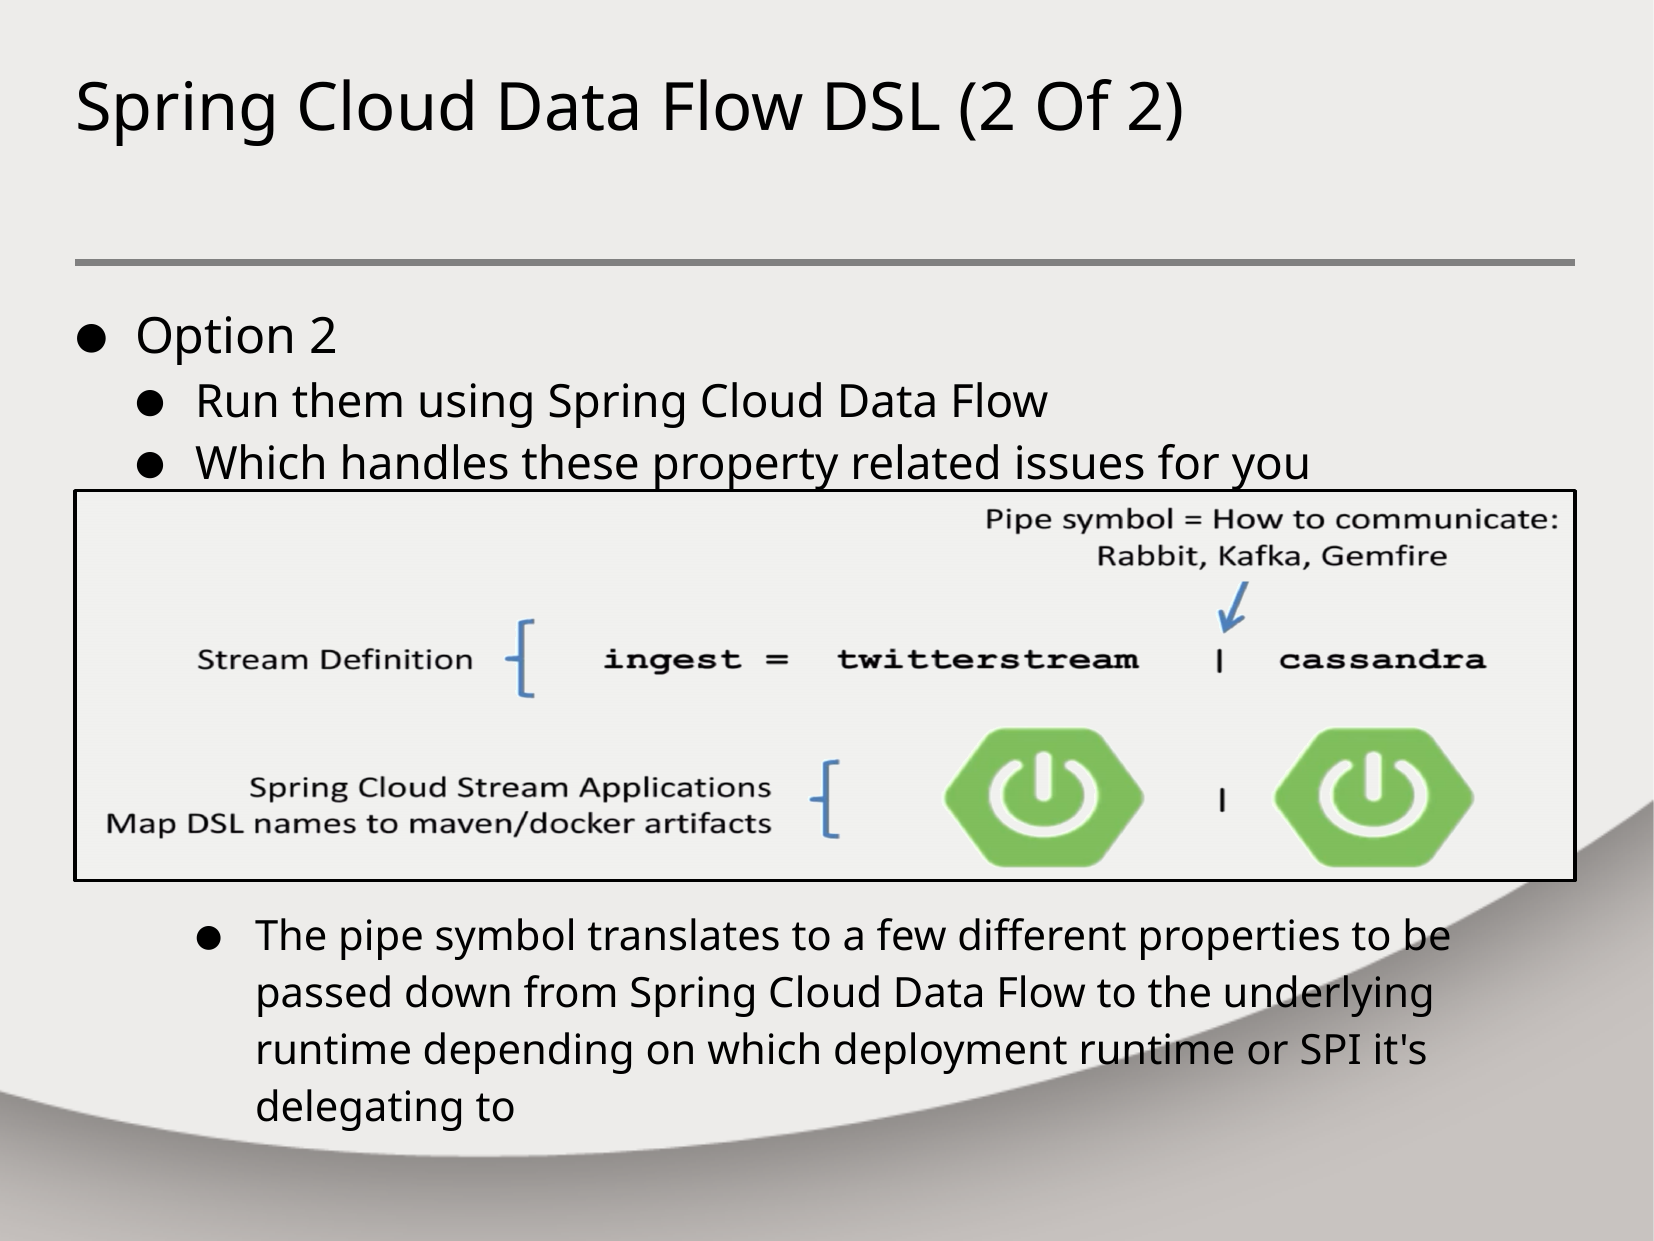

# Spring Cloud Data Flow DSL (2 Of 2)
Option 2
Run them using Spring Cloud Data Flow
Which handles these property related issues for you
The pipe symbol translates to a few different properties to be passed down from Spring Cloud Data Flow to the underlying runtime depending on which deployment runtime or SPI it's delegating to